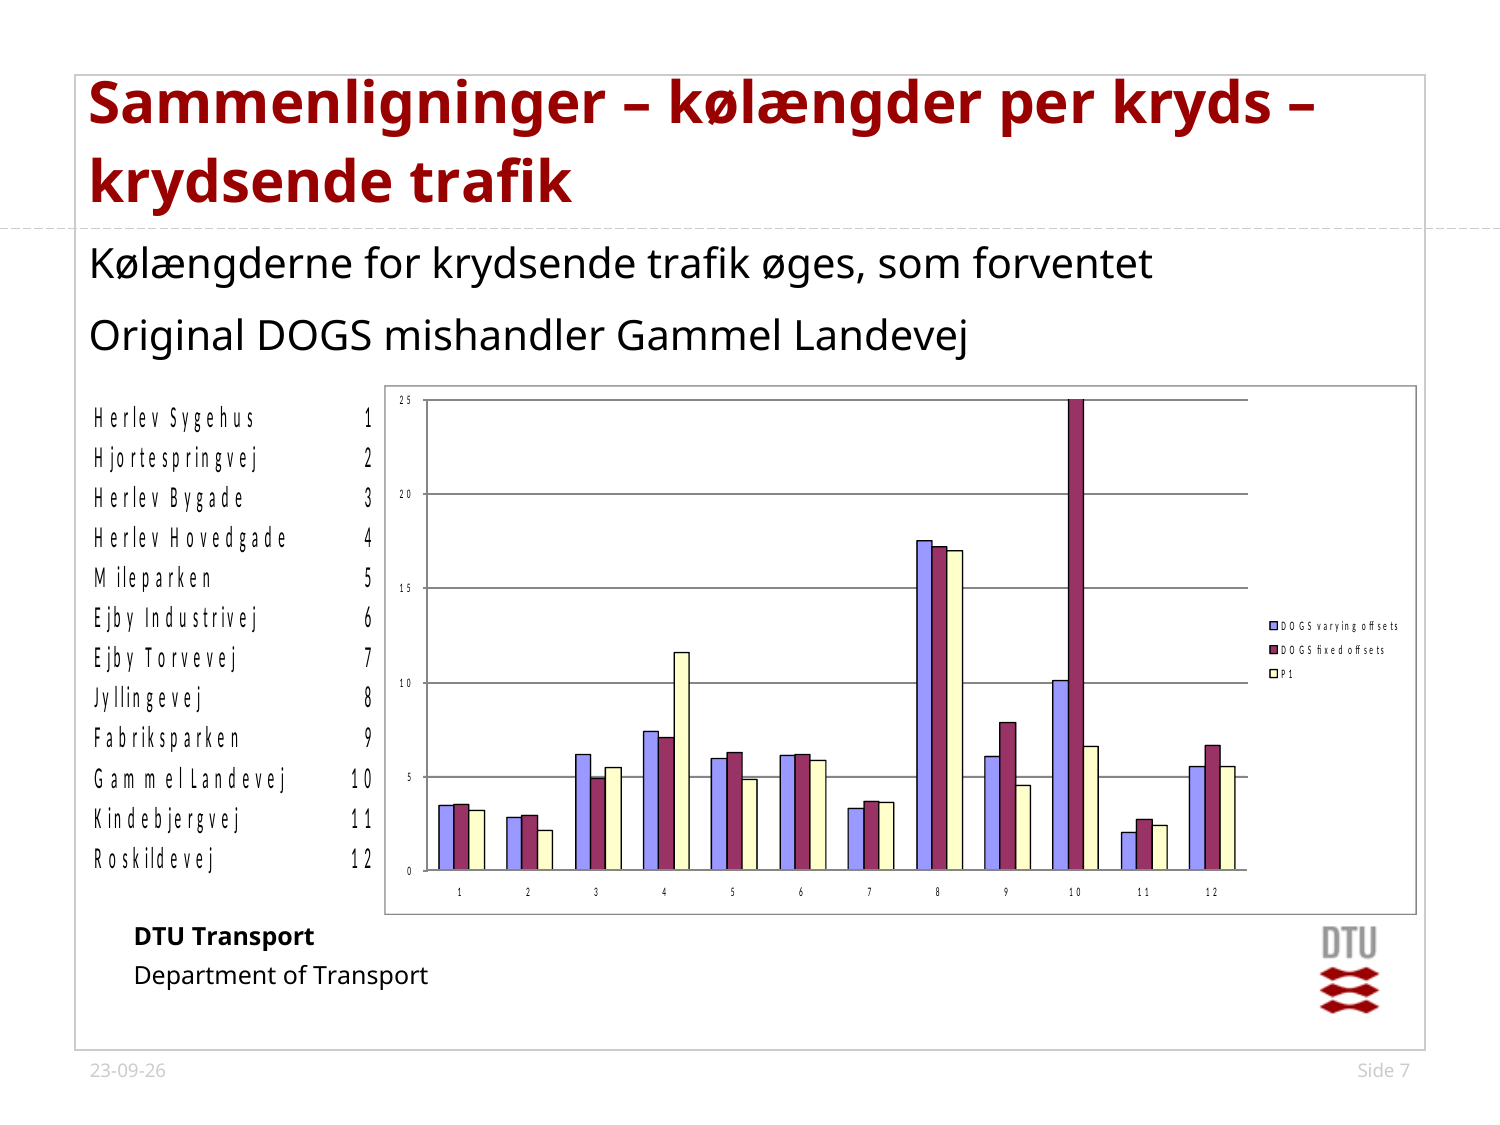

# Sammenligninger – kølængder per kryds – krydsende trafik
Kølængderne for krydsende trafik øges, som forventet
Original DOGS mishandler Gammel Landevej